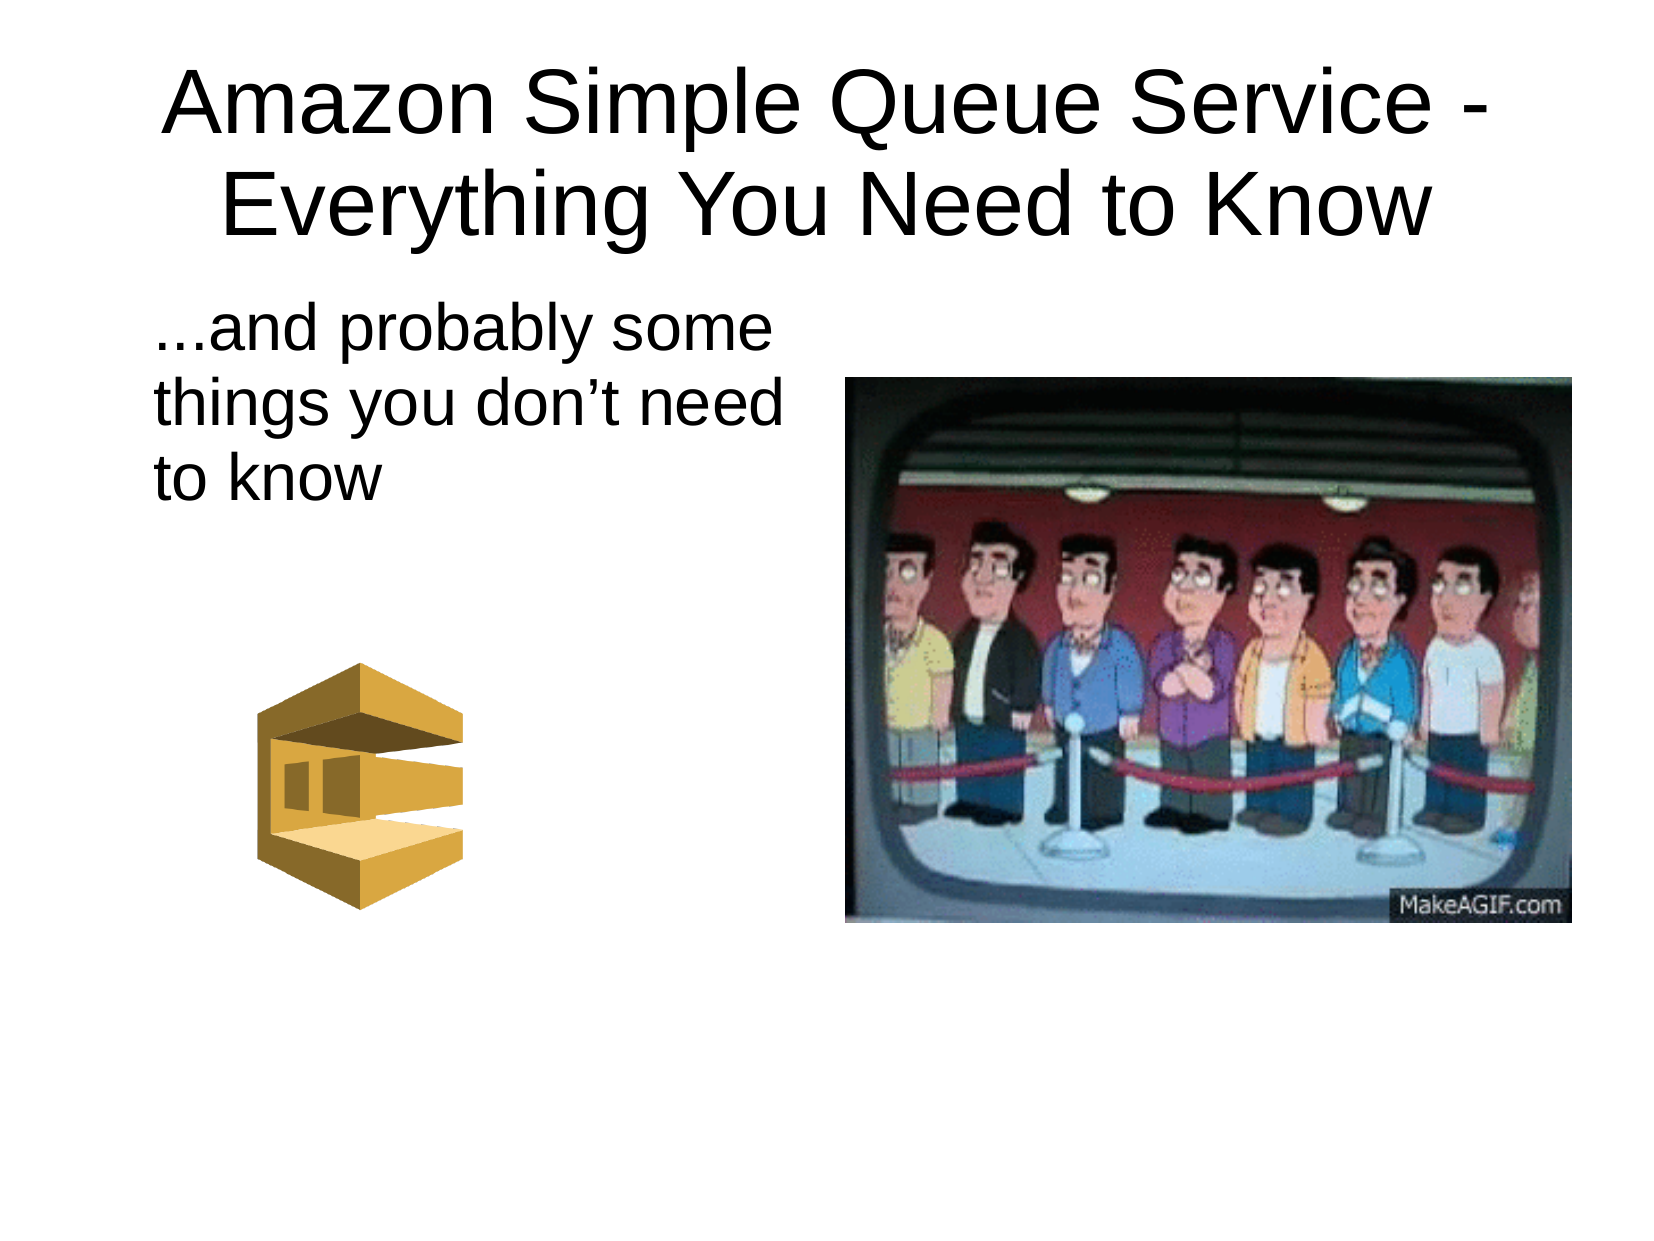

# Amazon Simple Queue Service - Everything You Need to Know
...and probably some things you don’t need to know